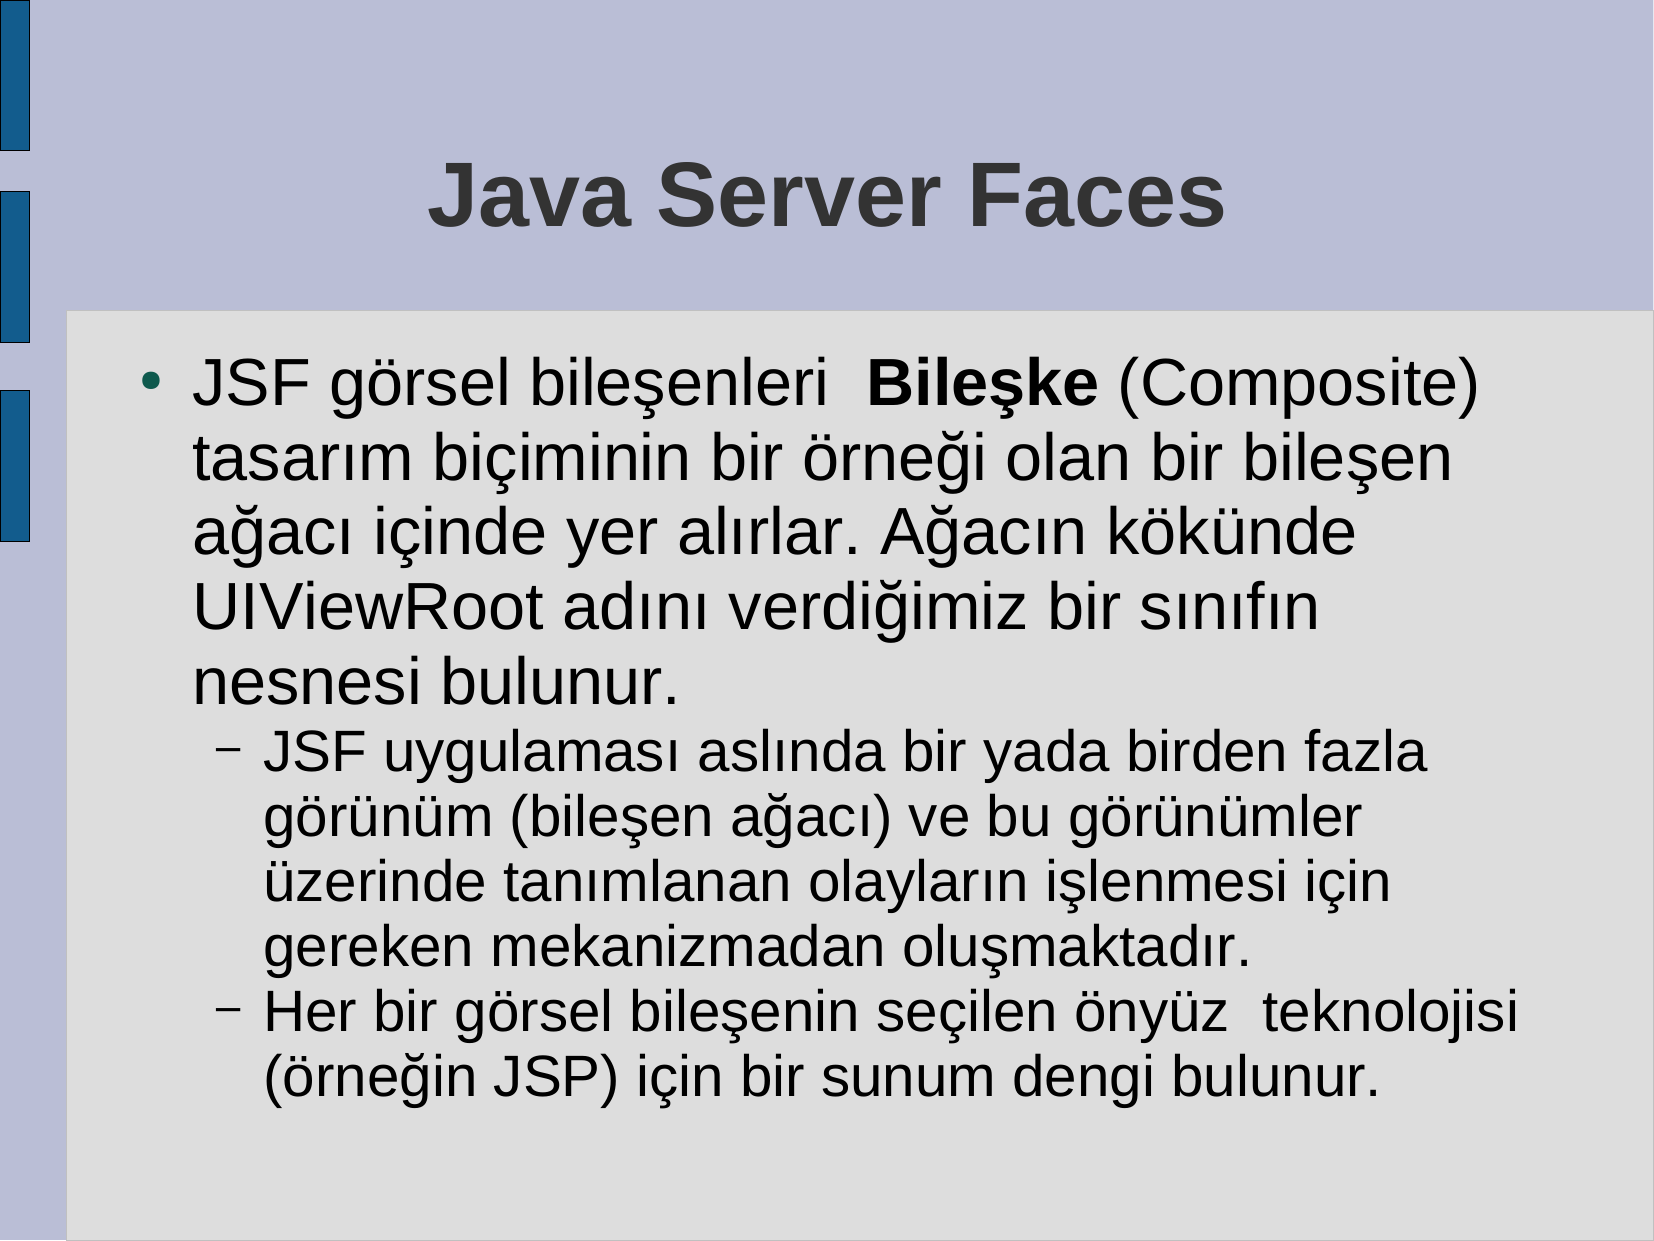

# Java Server Faces
JSF görsel bileşenleri Bileşke (Composite) tasarım biçiminin bir örneği olan bir bileşen ağacı içinde yer alırlar. Ağacın kökünde UIViewRoot adını verdiğimiz bir sınıfın nesnesi bulunur.
JSF uygulaması aslında bir yada birden fazla görünüm (bileşen ağacı) ve bu görünümler üzerinde tanımlanan olayların işlenmesi için gereken mekanizmadan oluşmaktadır.
Her bir görsel bileşenin seçilen önyüz teknolojisi (örneğin JSP) için bir sunum dengi bulunur.